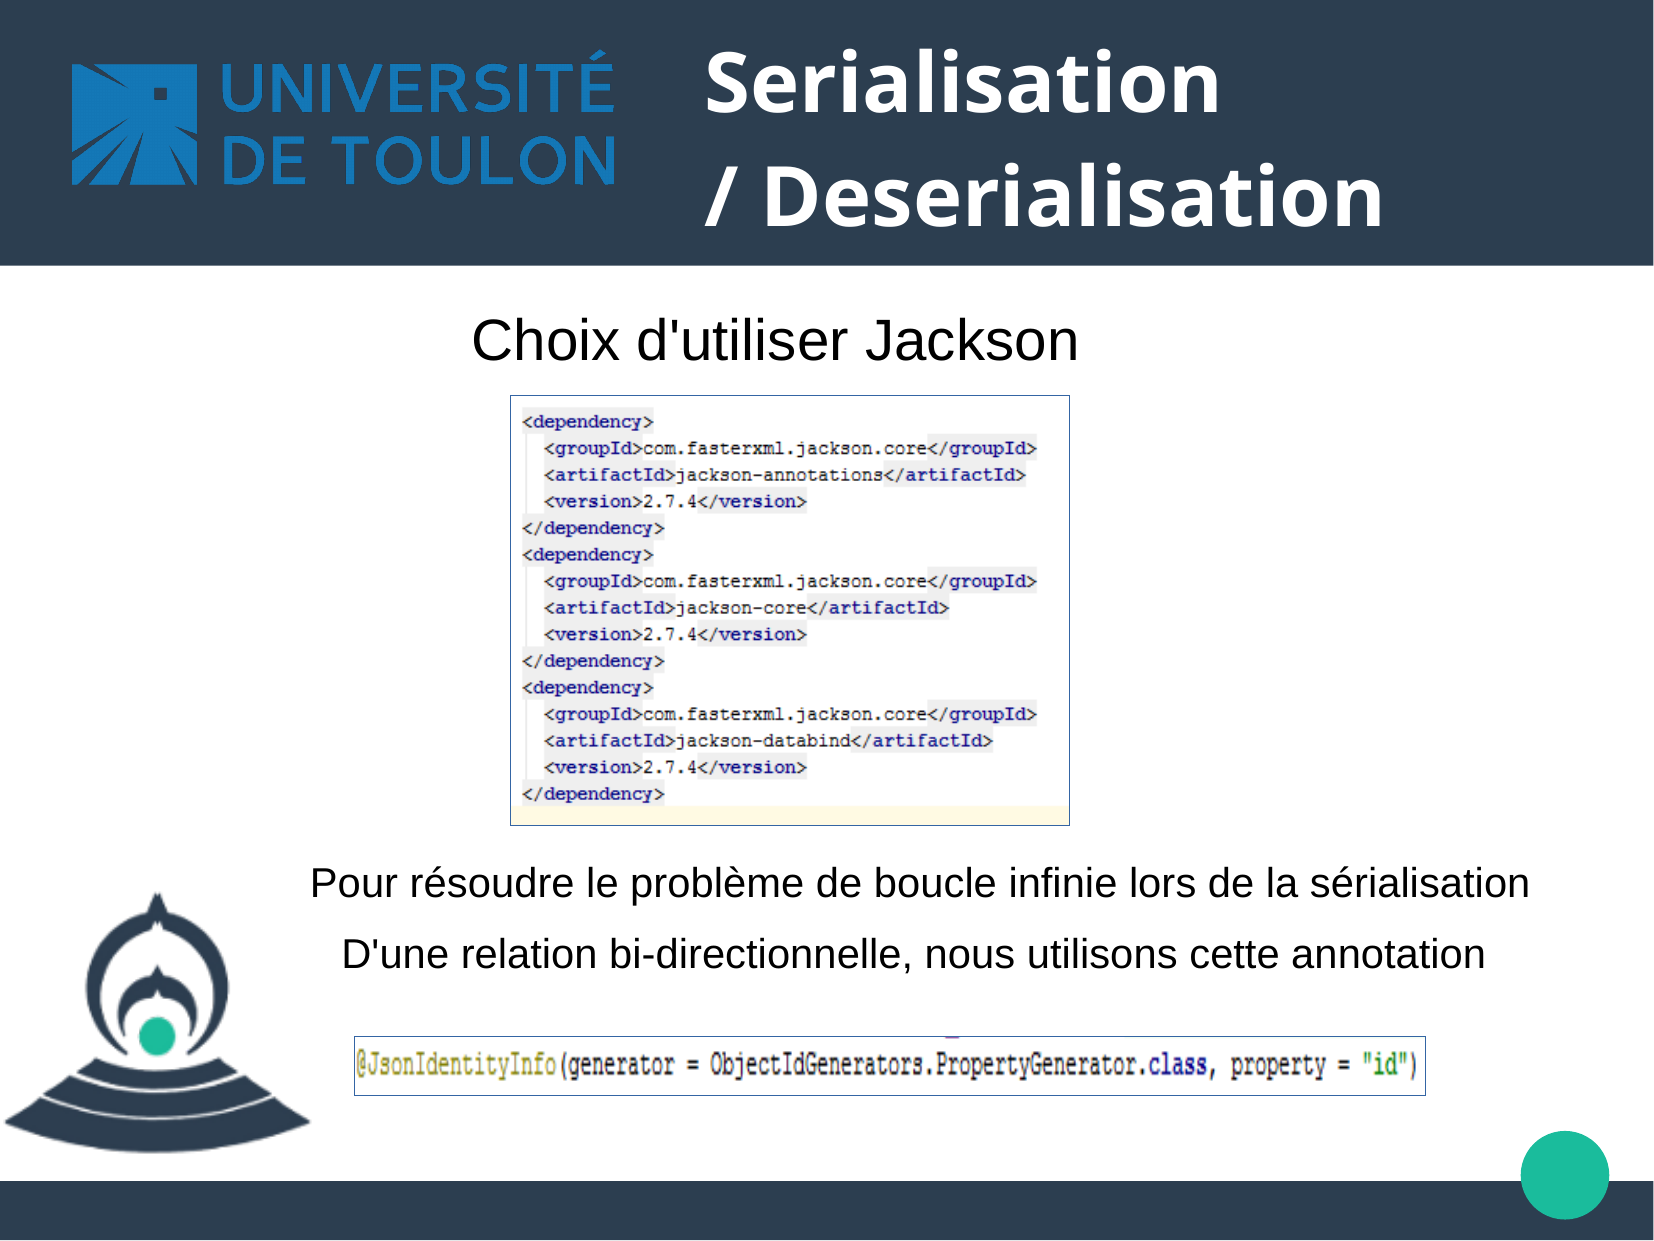

Serialisation
/ Deserialisation
Choix d'utiliser Jackson
Pour résoudre le problème de boucle infinie lors de la sérialisation
D'une relation bi-directionnelle, nous utilisons cette annotation